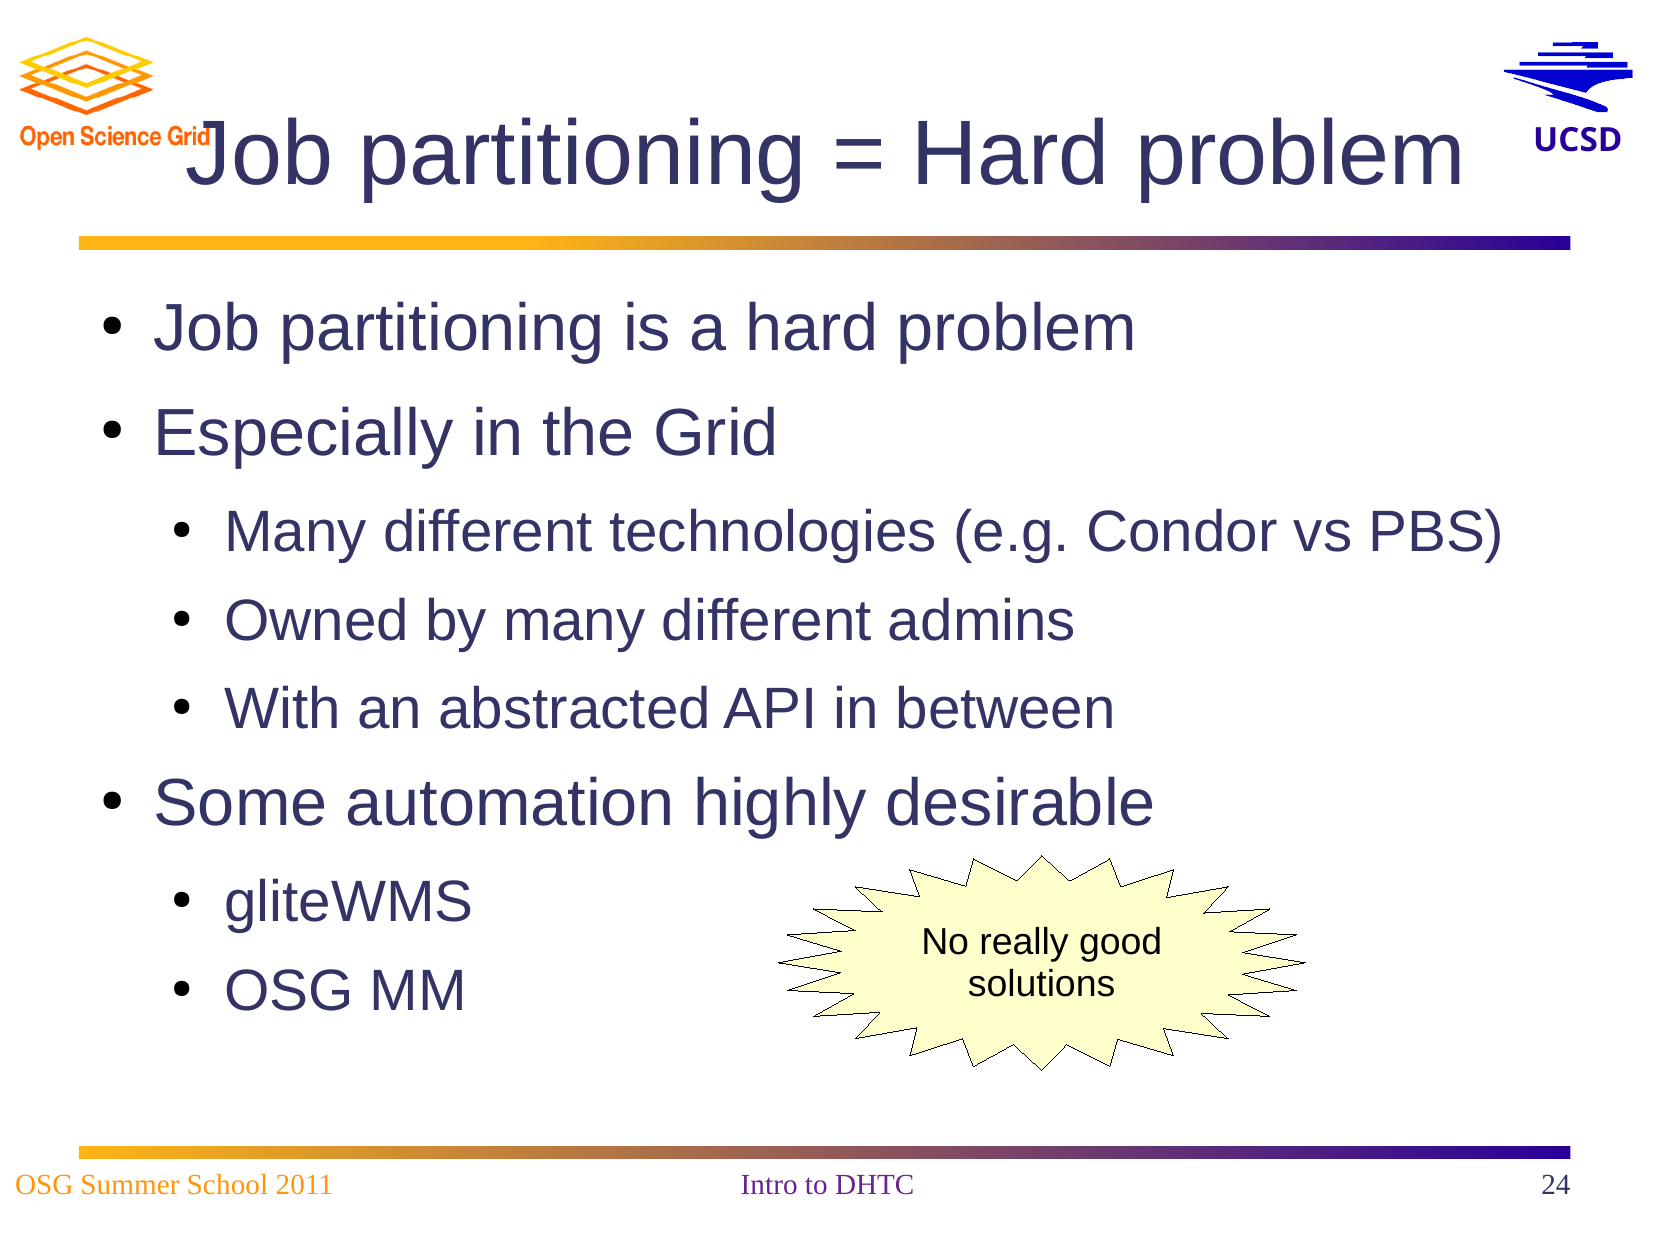

# Job partitioning = Hard problem
Job partitioning is a hard problem
Especially in the Grid
Many different technologies (e.g. Condor vs PBS)
Owned by many different admins
With an abstracted API in between
Some automation highly desirable
gliteWMS
OSG MM
No really good
solutions
OSG Summer School 2011
Intro to DHTC
24